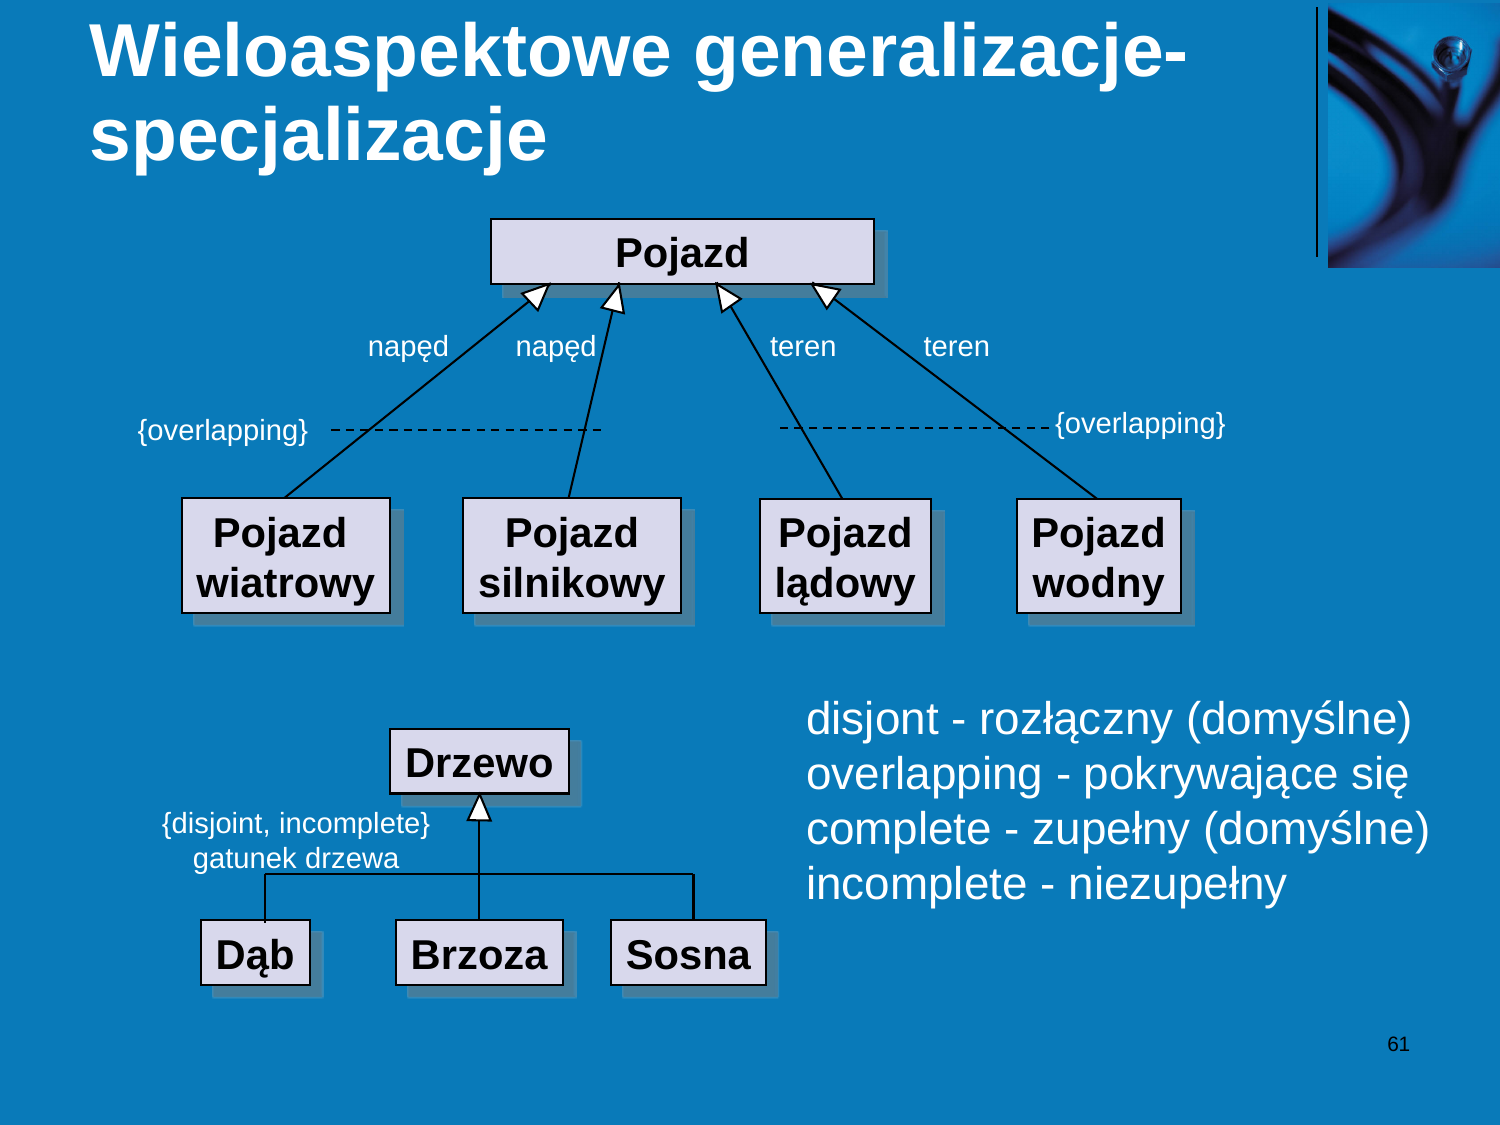

# Wieloaspektowe generalizacje-specjalizacje
Pojazd
napęd
teren
teren
napęd
{overlapping}
{overlapping}
Pojazd
wiatrowy
Pojazd
silnikowy
Pojazd
lądowy
Pojazd
wodny
disjont - rozłączny (domyślne)
overlapping - pokrywające się
complete - zupełny (domyślne)
incomplete - niezupełny
Drzewo
{disjoint, incomplete}
gatunek drzewa
Dąb
Brzoza
Sosna
61